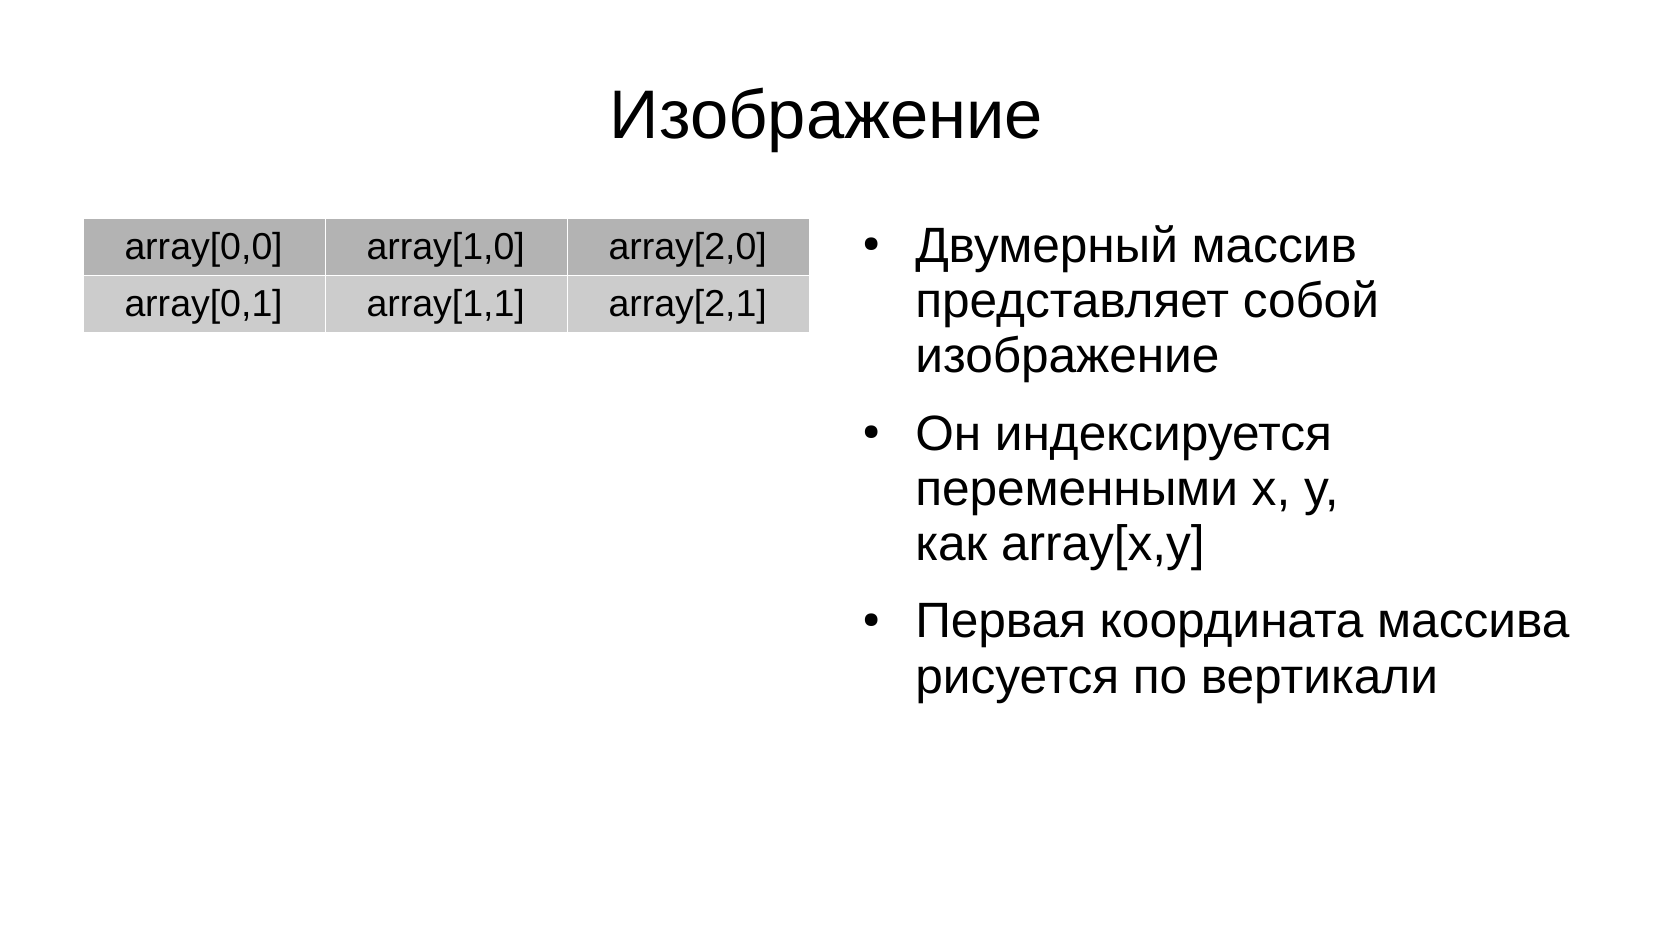

# Изображение
| array[0,0] | array[1,0] | array[2,0] |
| --- | --- | --- |
| array[0,1] | array[1,1] | array[2,1] |
Двумерный массив представляет собой изображение
Он индексируется переменными x, y, как array[x,y]
Первая координата массива рисуется по вертикали